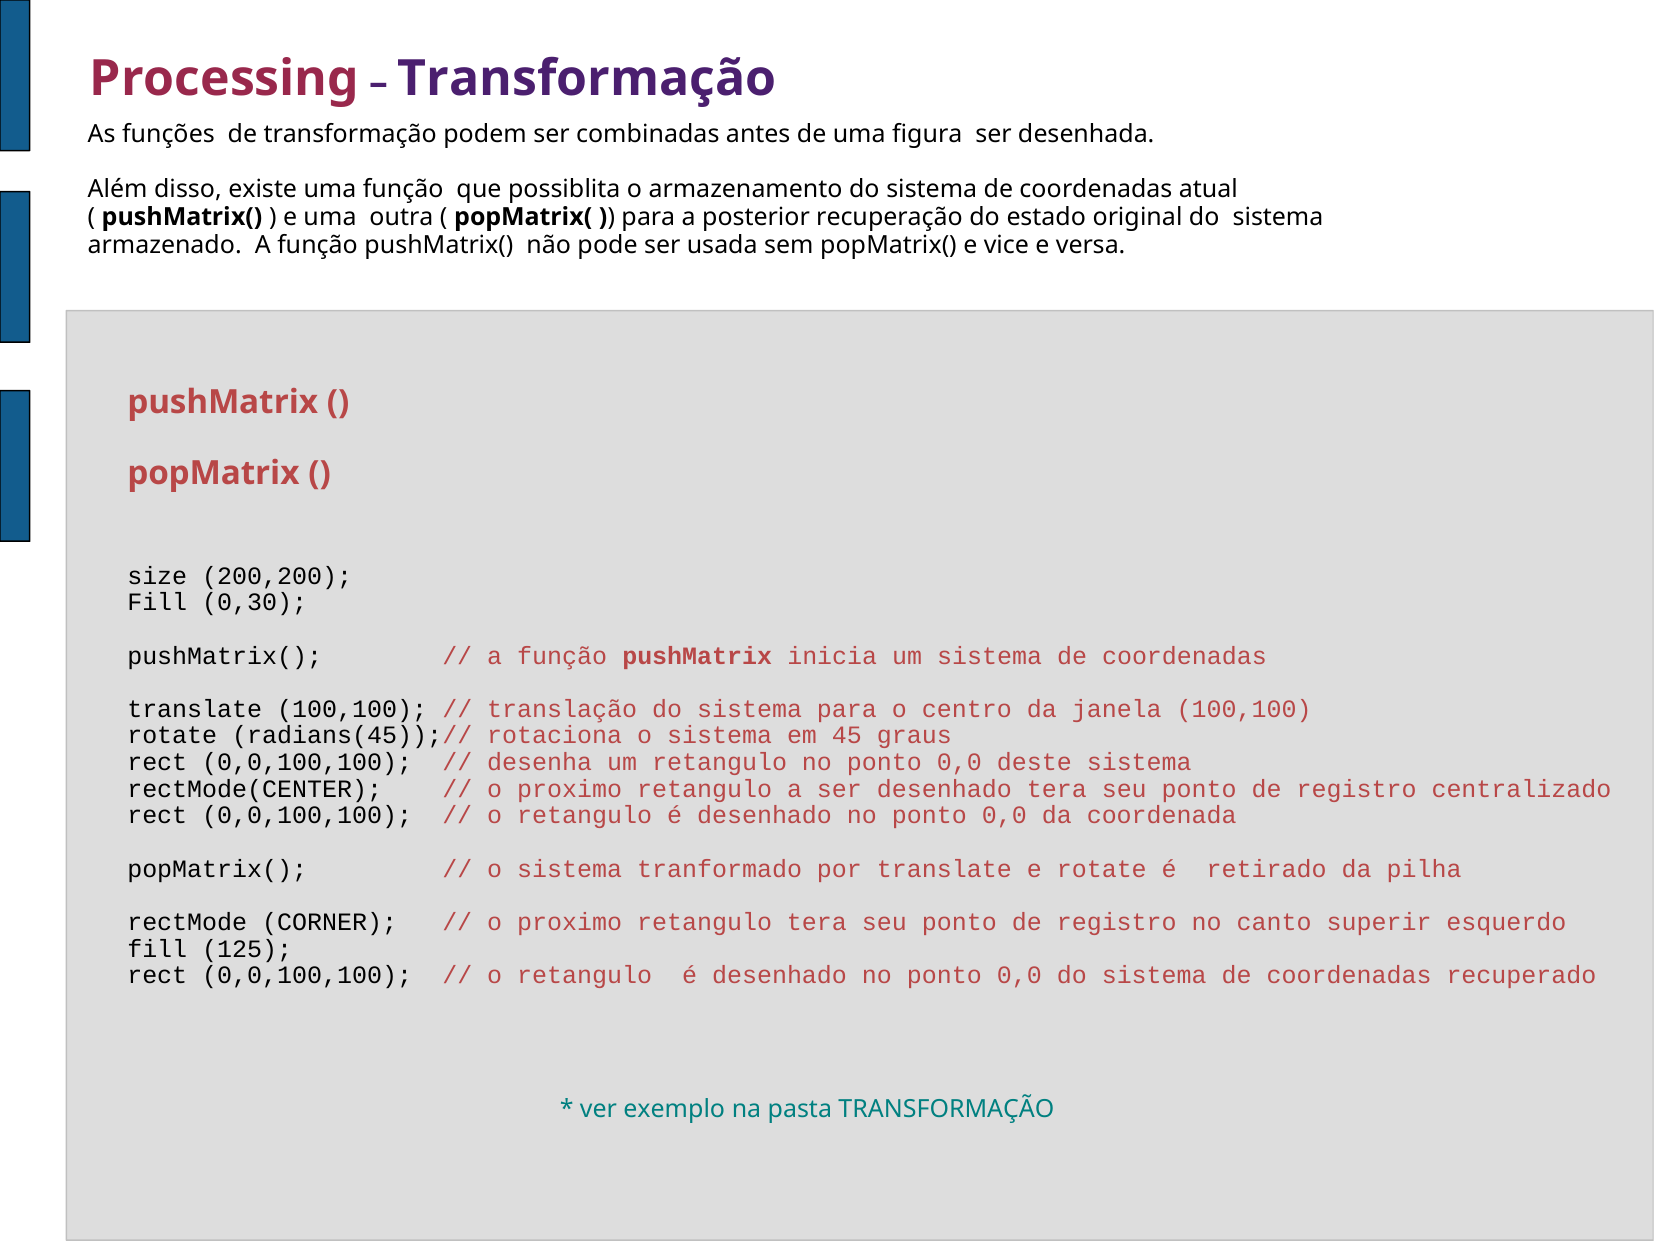

Processing – Transformação
As funções de transformação podem ser combinadas antes de uma figura ser desenhada.
Além disso, existe uma função que possiblita o armazenamento do sistema de coordenadas atual
( pushMatrix() ) e uma outra ( popMatrix( )) para a posterior recuperação do estado original do sistema
armazenado. A função pushMatrix() não pode ser usada sem popMatrix() e vice e versa.
pushMatrix ()
popMatrix ()
size (200,200);
Fill (0,30);
pushMatrix(); // a função pushMatrix inicia um sistema de coordenadas
translate (100,100); // translação do sistema para o centro da janela (100,100)
rotate (radians(45));// rotaciona o sistema em 45 graus
rect (0,0,100,100); // desenha um retangulo no ponto 0,0 deste sistema
rectMode(CENTER); // o proximo retangulo a ser desenhado tera seu ponto de registro centralizado
rect (0,0,100,100); // o retangulo é desenhado no ponto 0,0 da coordenada
popMatrix(); // o sistema tranformado por translate e rotate é retirado da pilha
rectMode (CORNER); // o proximo retangulo tera seu ponto de registro no canto superir esquerdo
fill (125);
rect (0,0,100,100); // o retangulo é desenhado no ponto 0,0 do sistema de coordenadas recuperado
* ver exemplo na pasta TRANSFORMAÇÃO